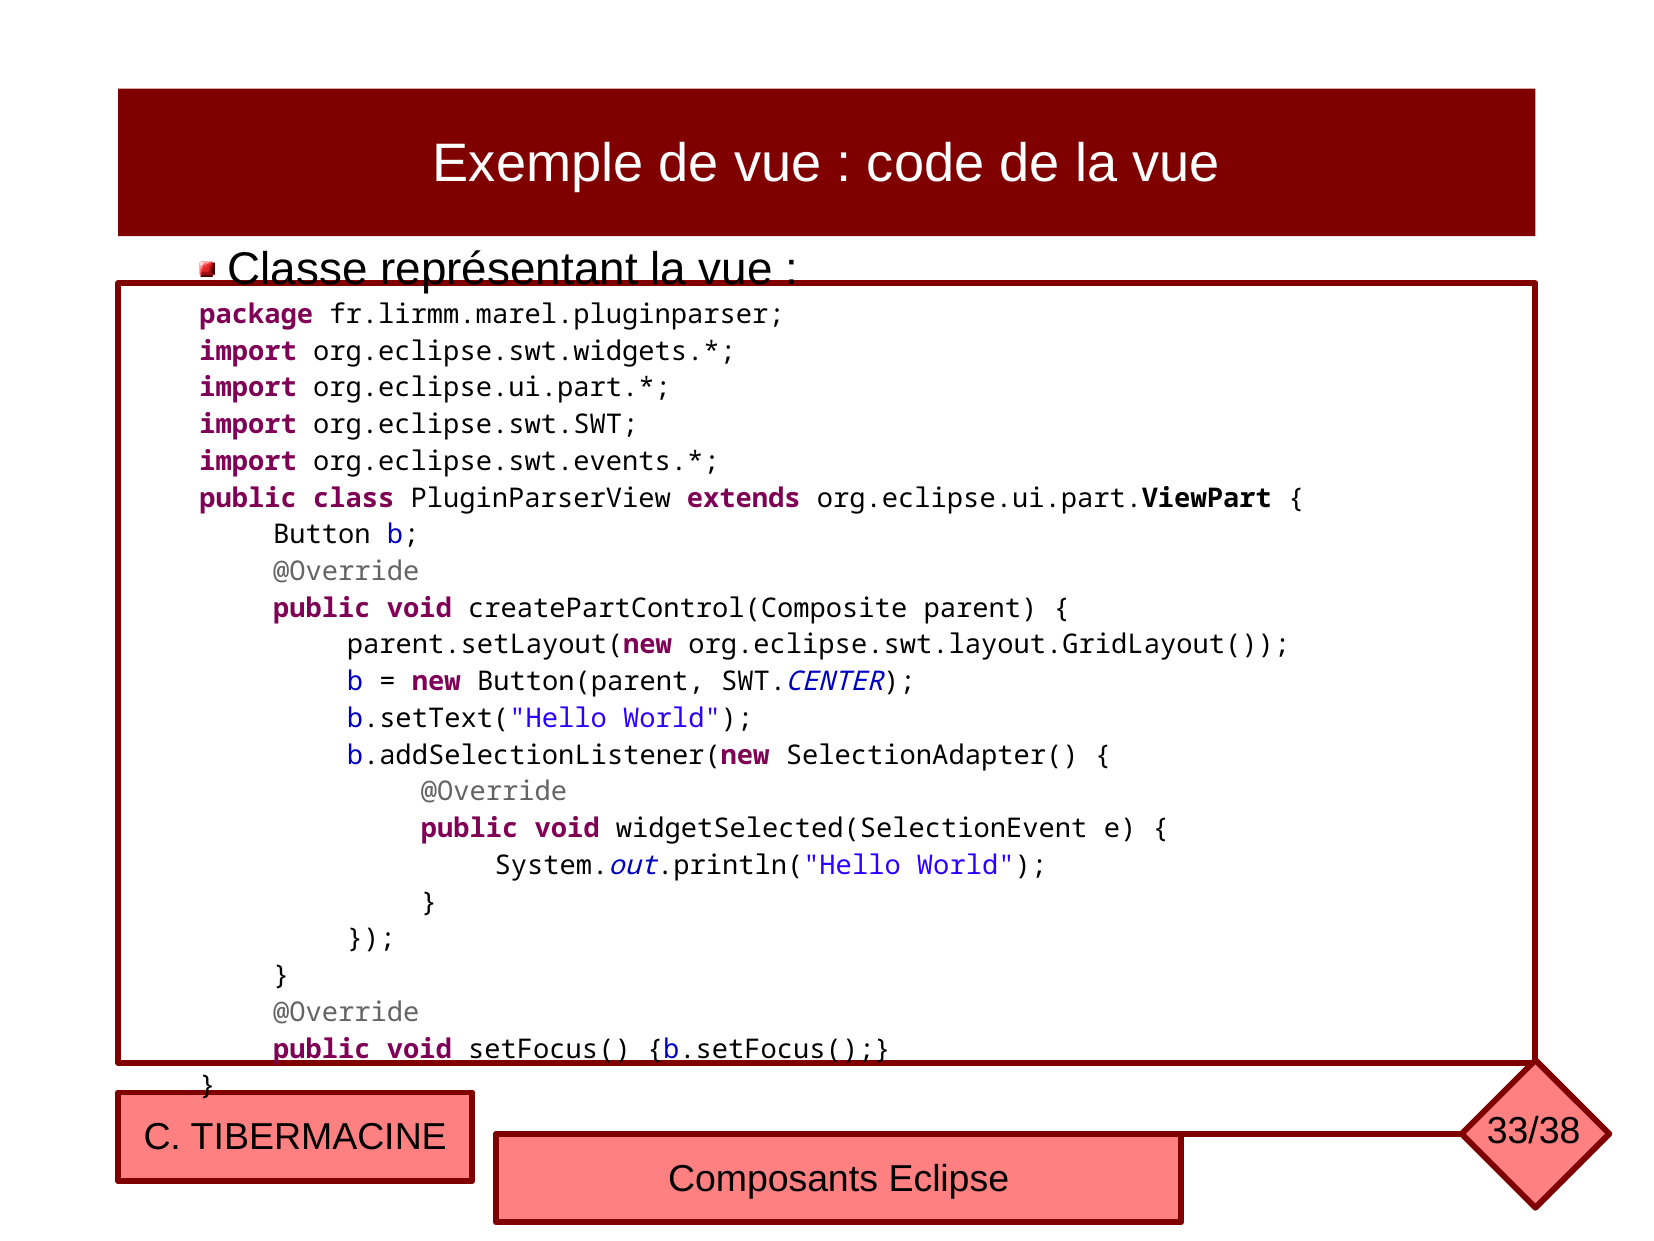

Exemple de vue : code de la vue
 Classe représentant la vue :
package fr.lirmm.marel.pluginparser;
import org.eclipse.swt.widgets.*;
import org.eclipse.ui.part.*;
import org.eclipse.swt.SWT;
import org.eclipse.swt.events.*;
public class PluginParserView extends org.eclipse.ui.part.ViewPart {
	Button b;
	@Override
	public void createPartControl(Composite parent) {
		parent.setLayout(new org.eclipse.swt.layout.GridLayout());
		b = new Button(parent, SWT.CENTER);
		b.setText("Hello World");
		b.addSelectionListener(new SelectionAdapter() {
			@Override
			public void widgetSelected(SelectionEvent e) {
				System.out.println("Hello World");
			}
		});
	}
	@Override
	public void setFocus() {b.setFocus();}
}
C. TIBERMACINE
Composants Eclipse